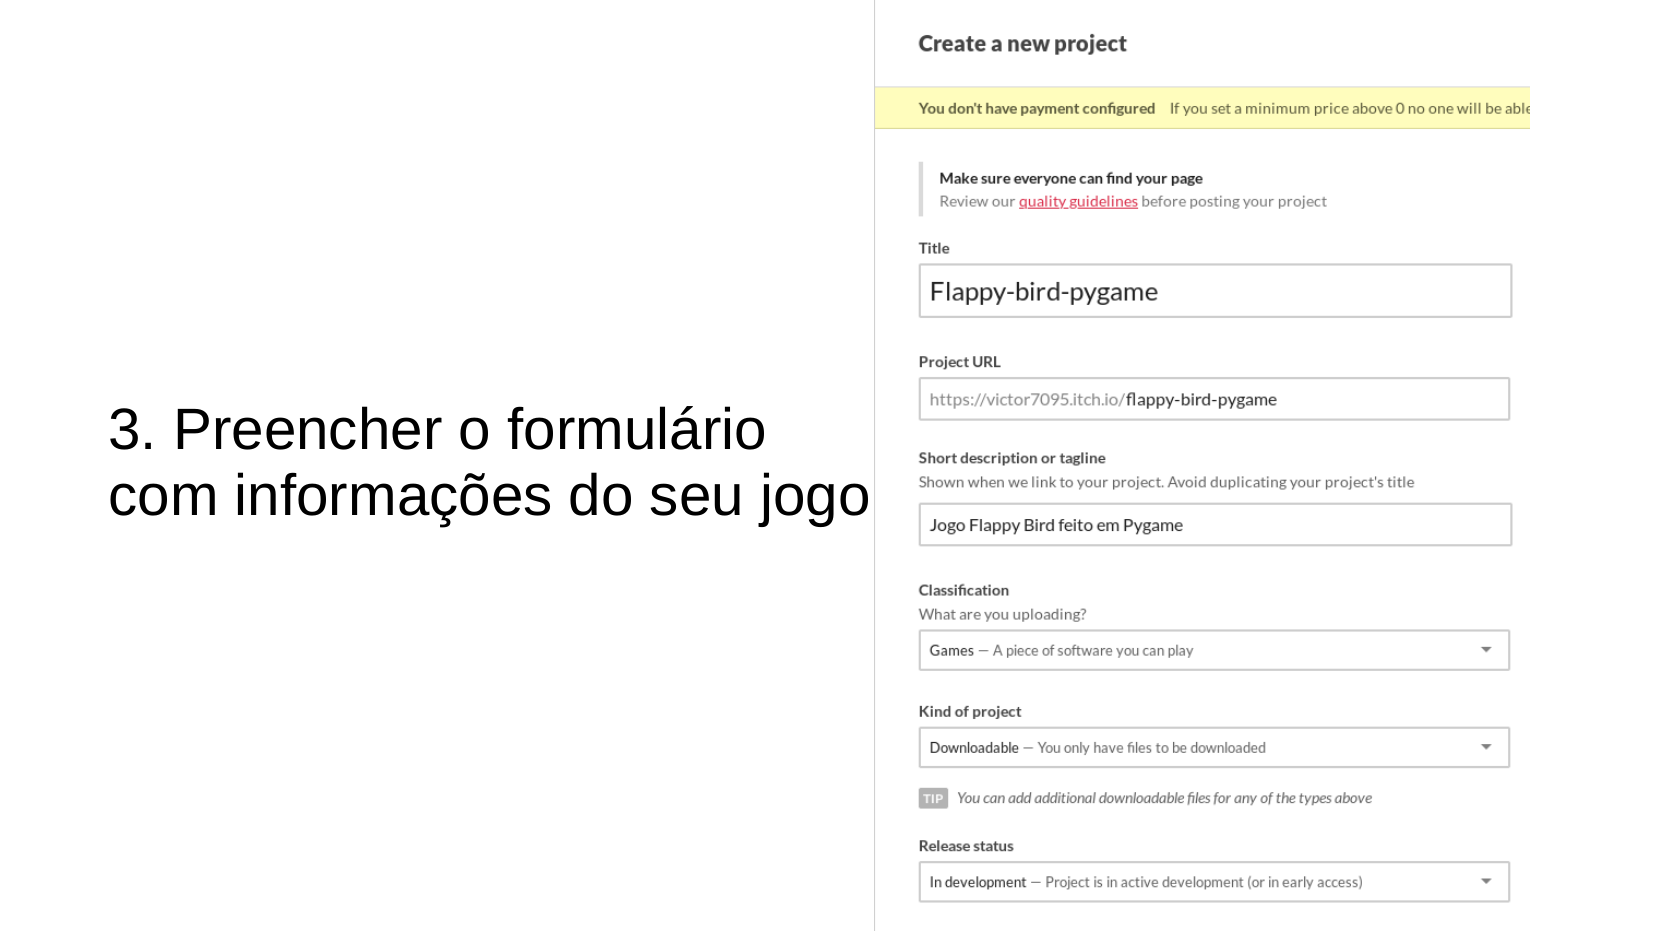

3. Preencher o formulário com informações do seu jogo